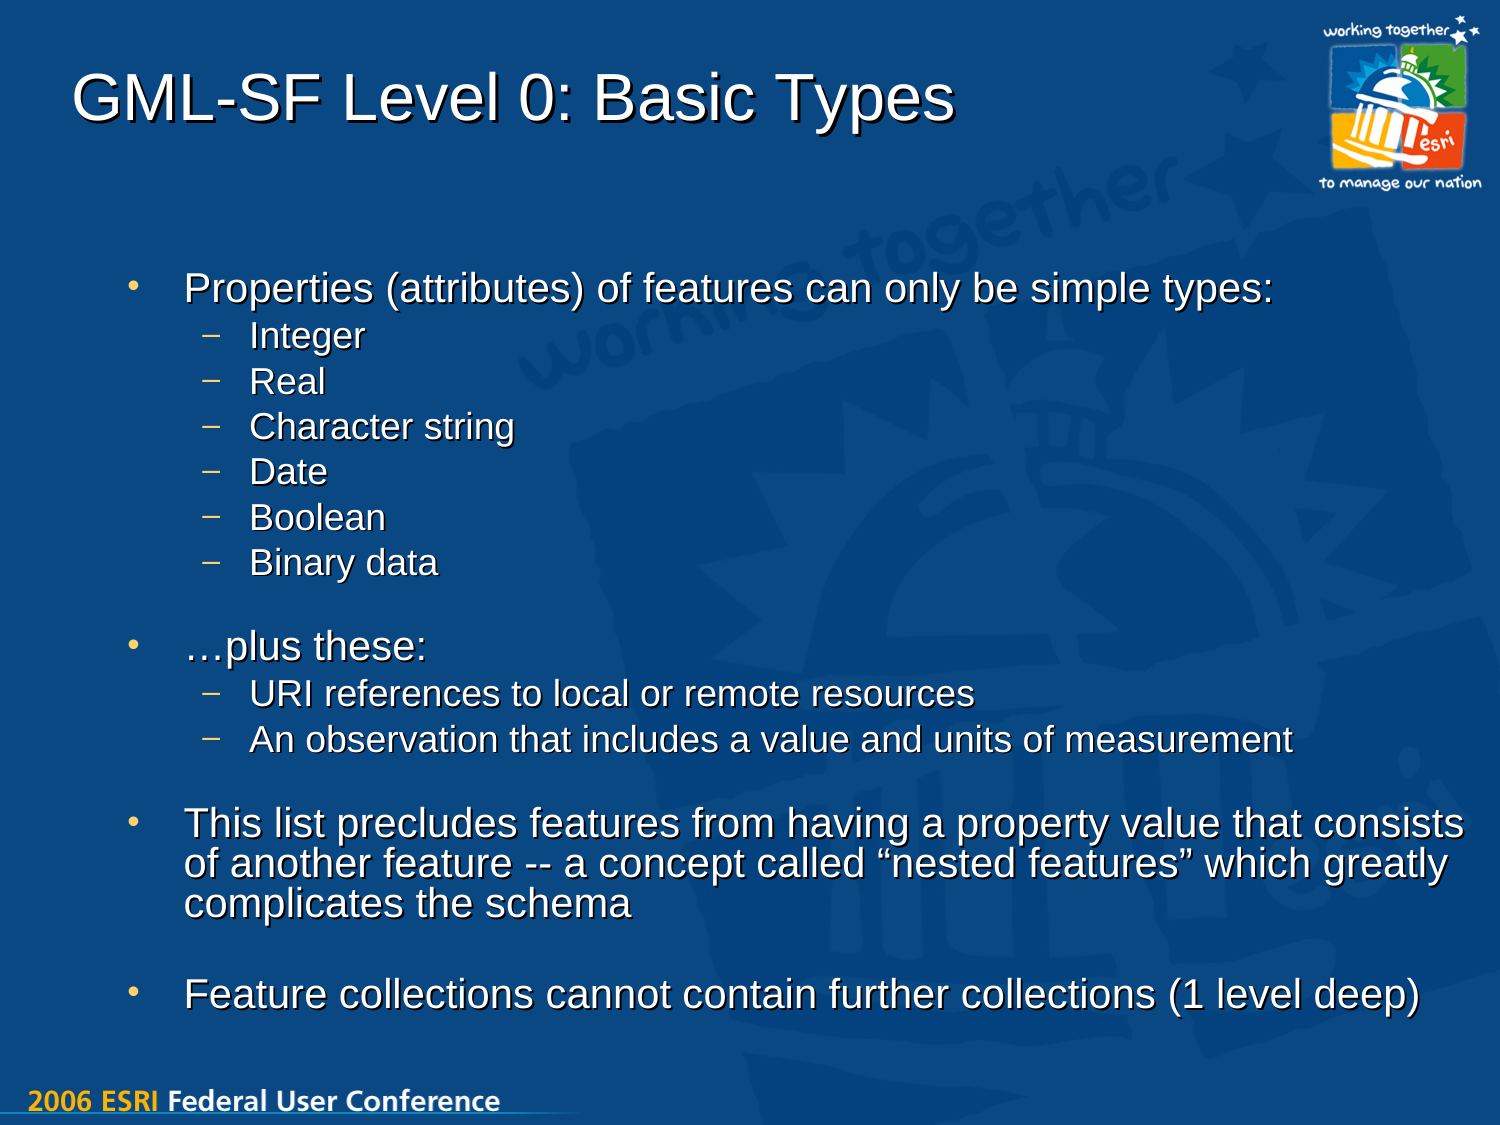

# GML-SF Level 0: Basic Types
Properties (attributes) of features can only be simple types:
Integer
Real
Character string
Date
Boolean
Binary data
…plus these:
URI references to local or remote resources
An observation that includes a value and units of measurement
This list precludes features from having a property value that consists of another feature -- a concept called “nested features” which greatly complicates the schema
Feature collections cannot contain further collections (1 level deep)